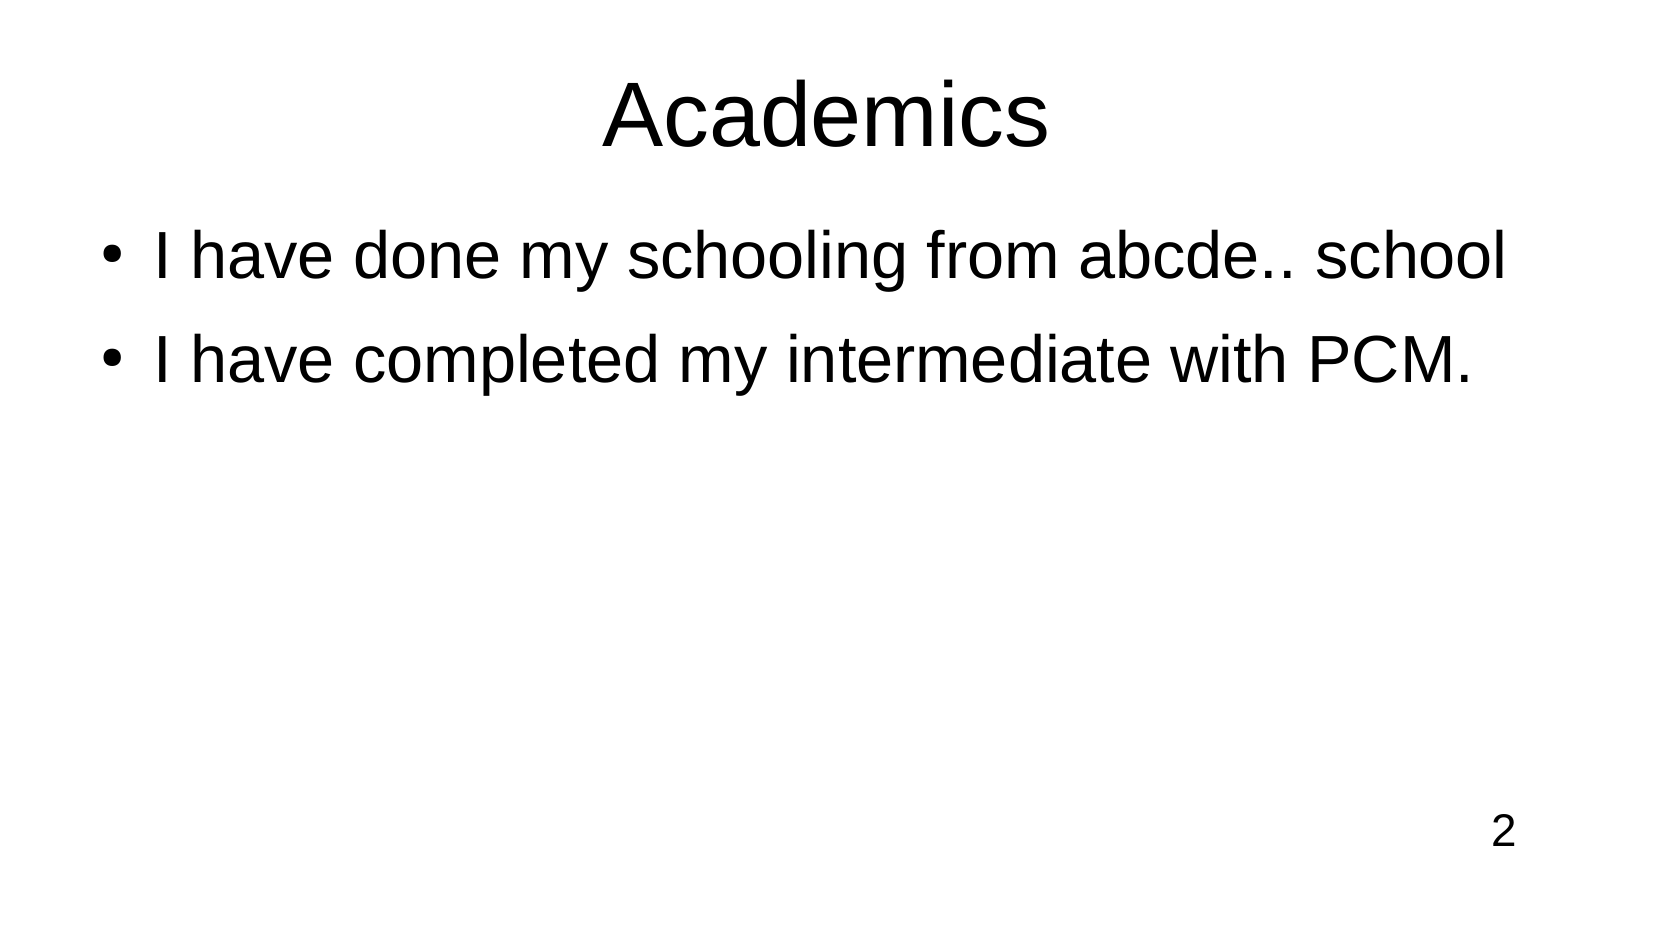

# Academics
I have done my schooling from abcde.. school
I have completed my intermediate with PCM.
2